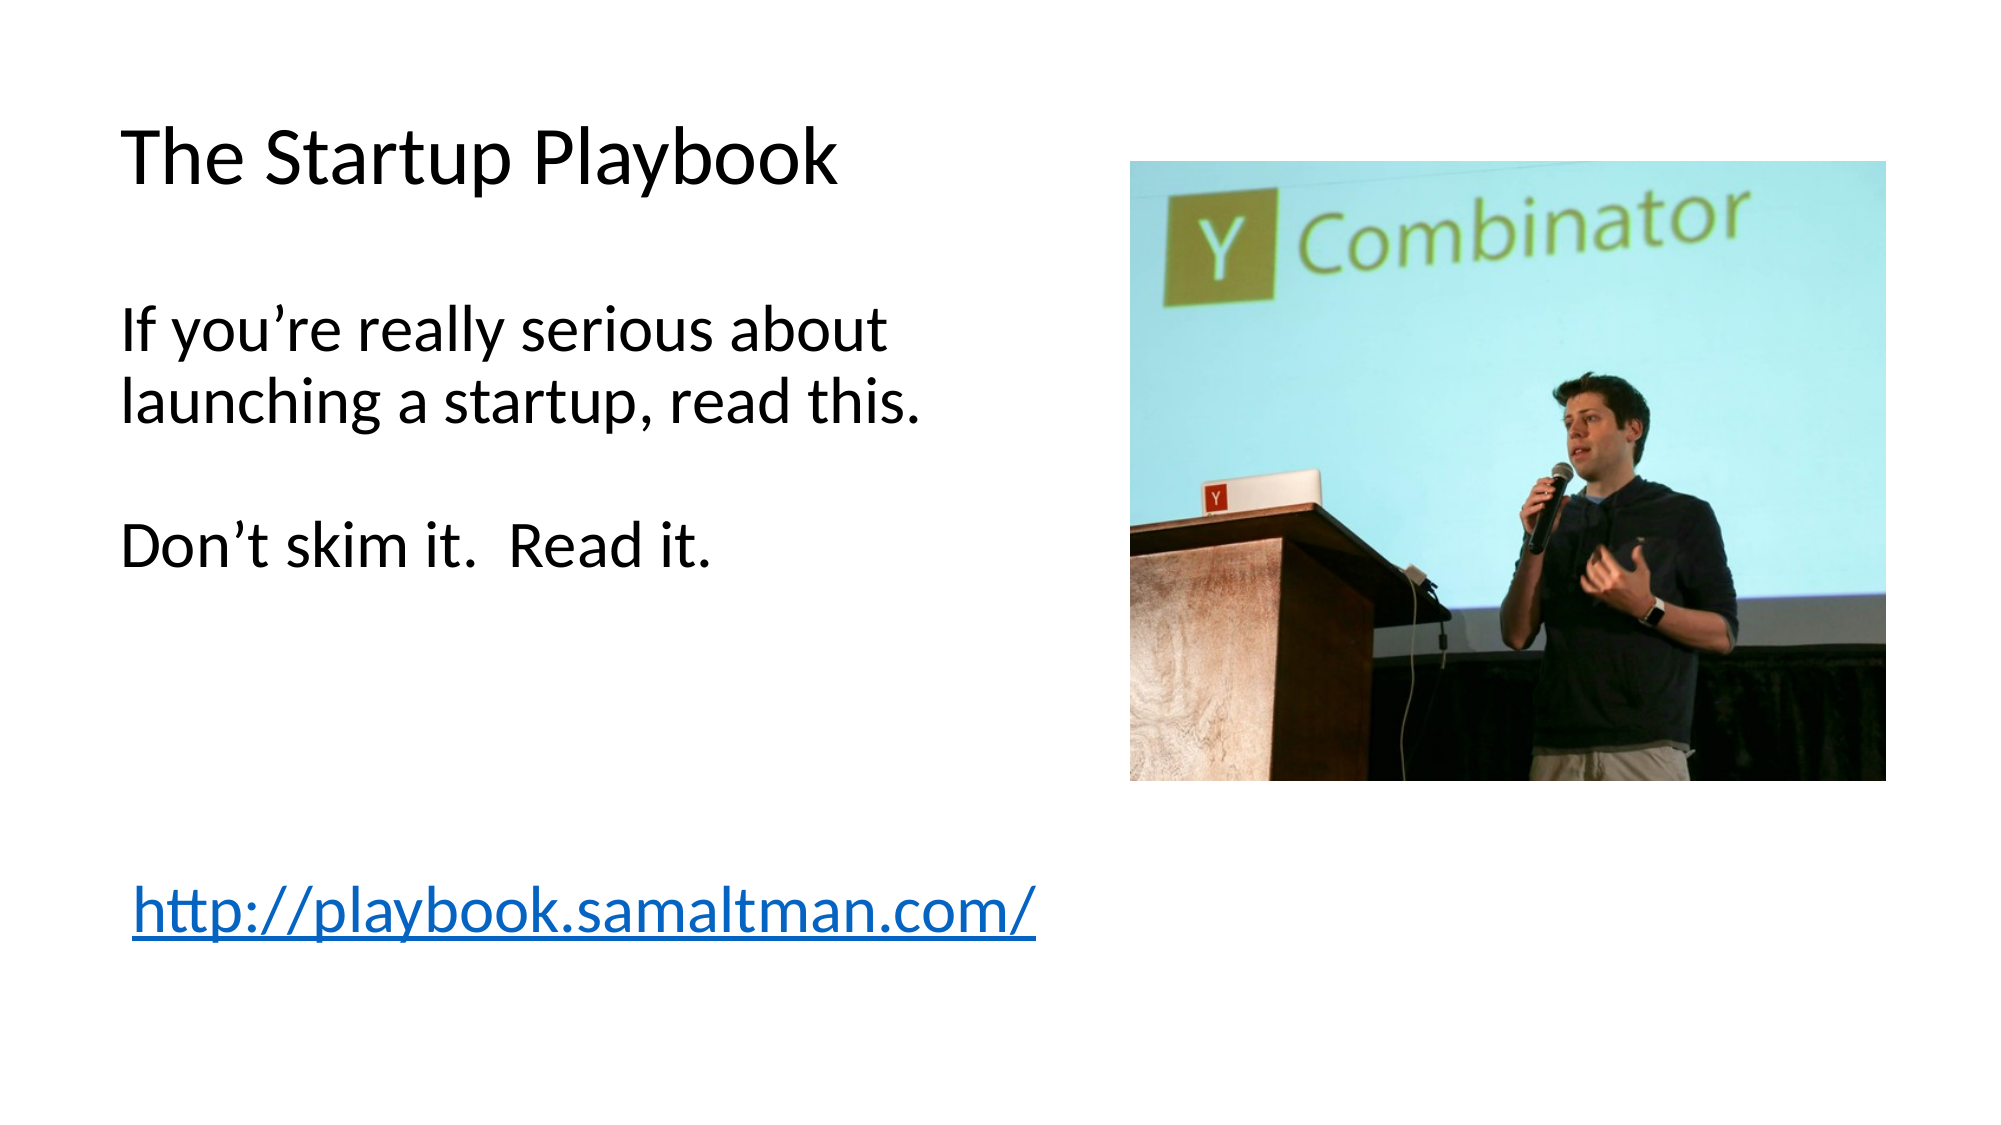

# The Startup Playbook
If you’re really serious about launching a startup, read this.
Don’t skim it. Read it.
http://playbook.samaltman.com/